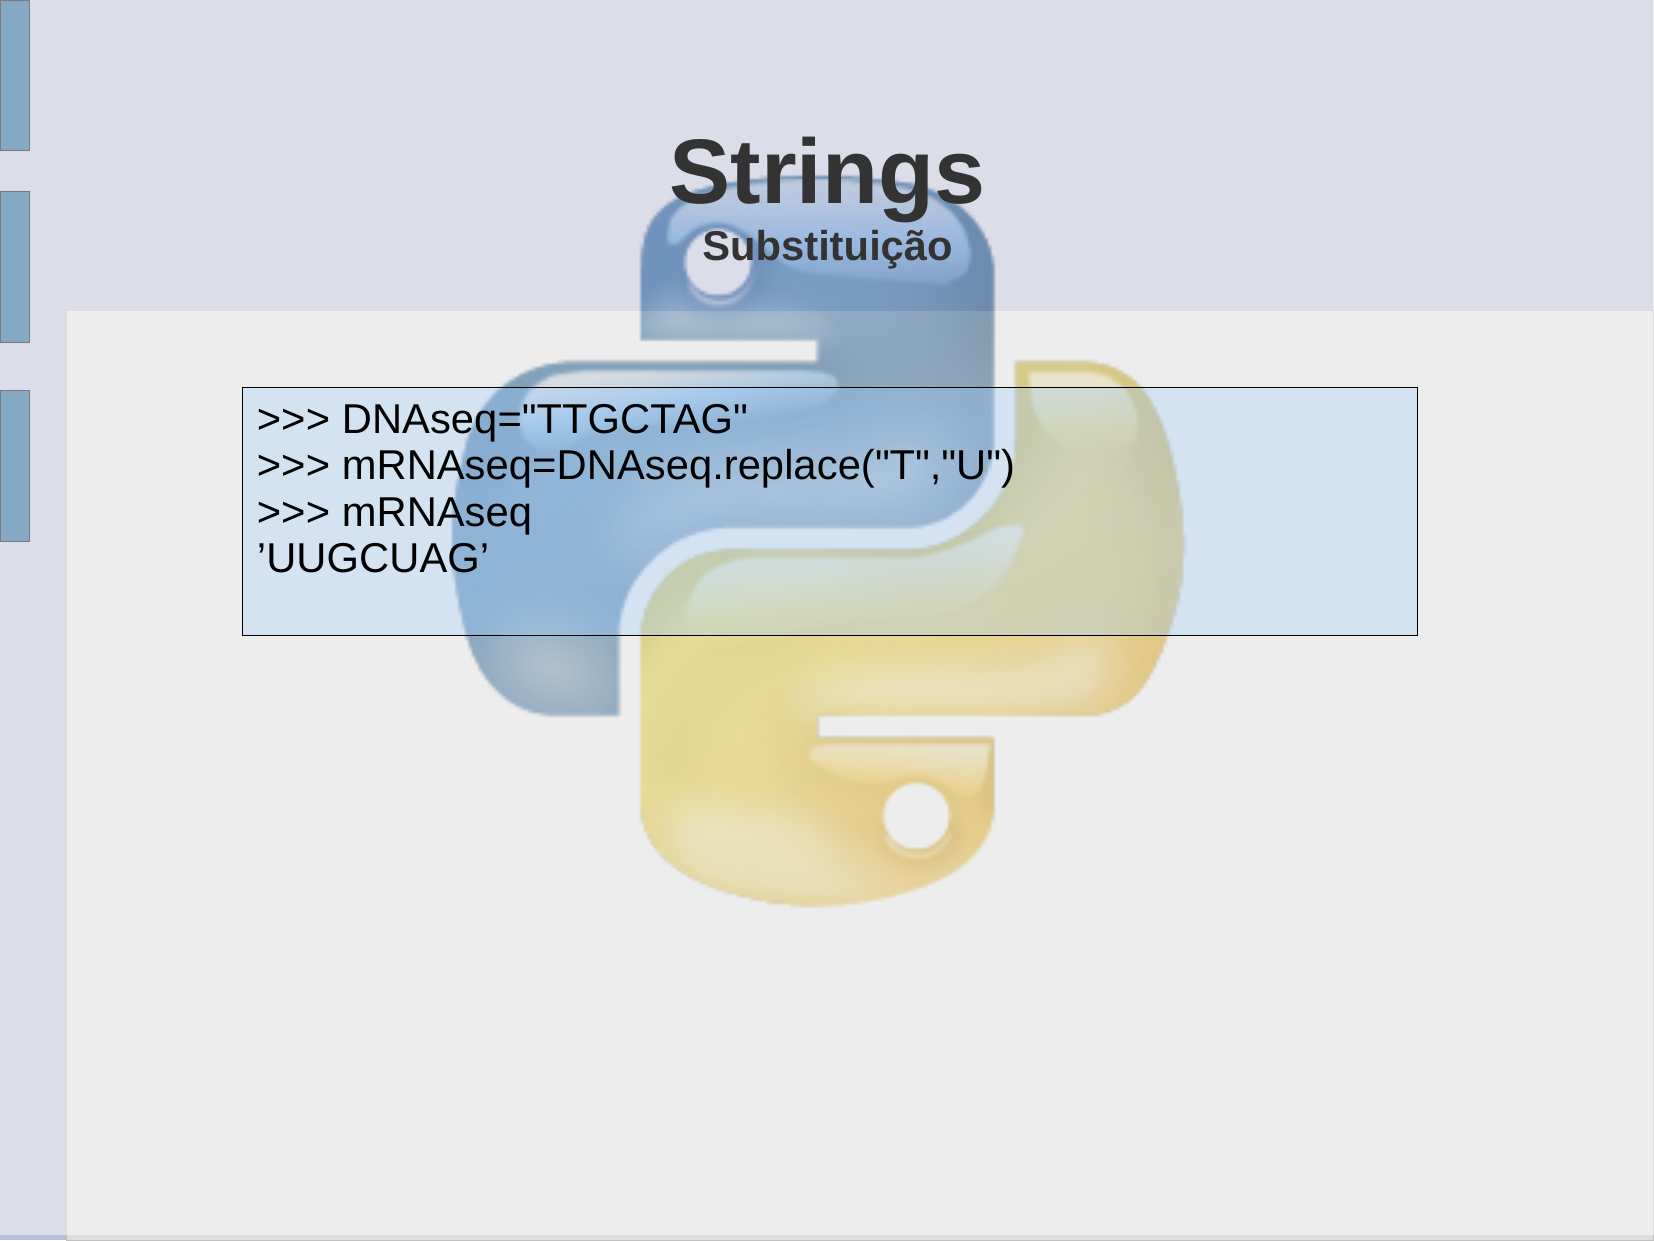

# Strings Substituição
>>> DNAseq="TTGCTAG"
>>> mRNAseq=DNAseq.replace("T","U")
>>> mRNAseq
’UUGCUAG’